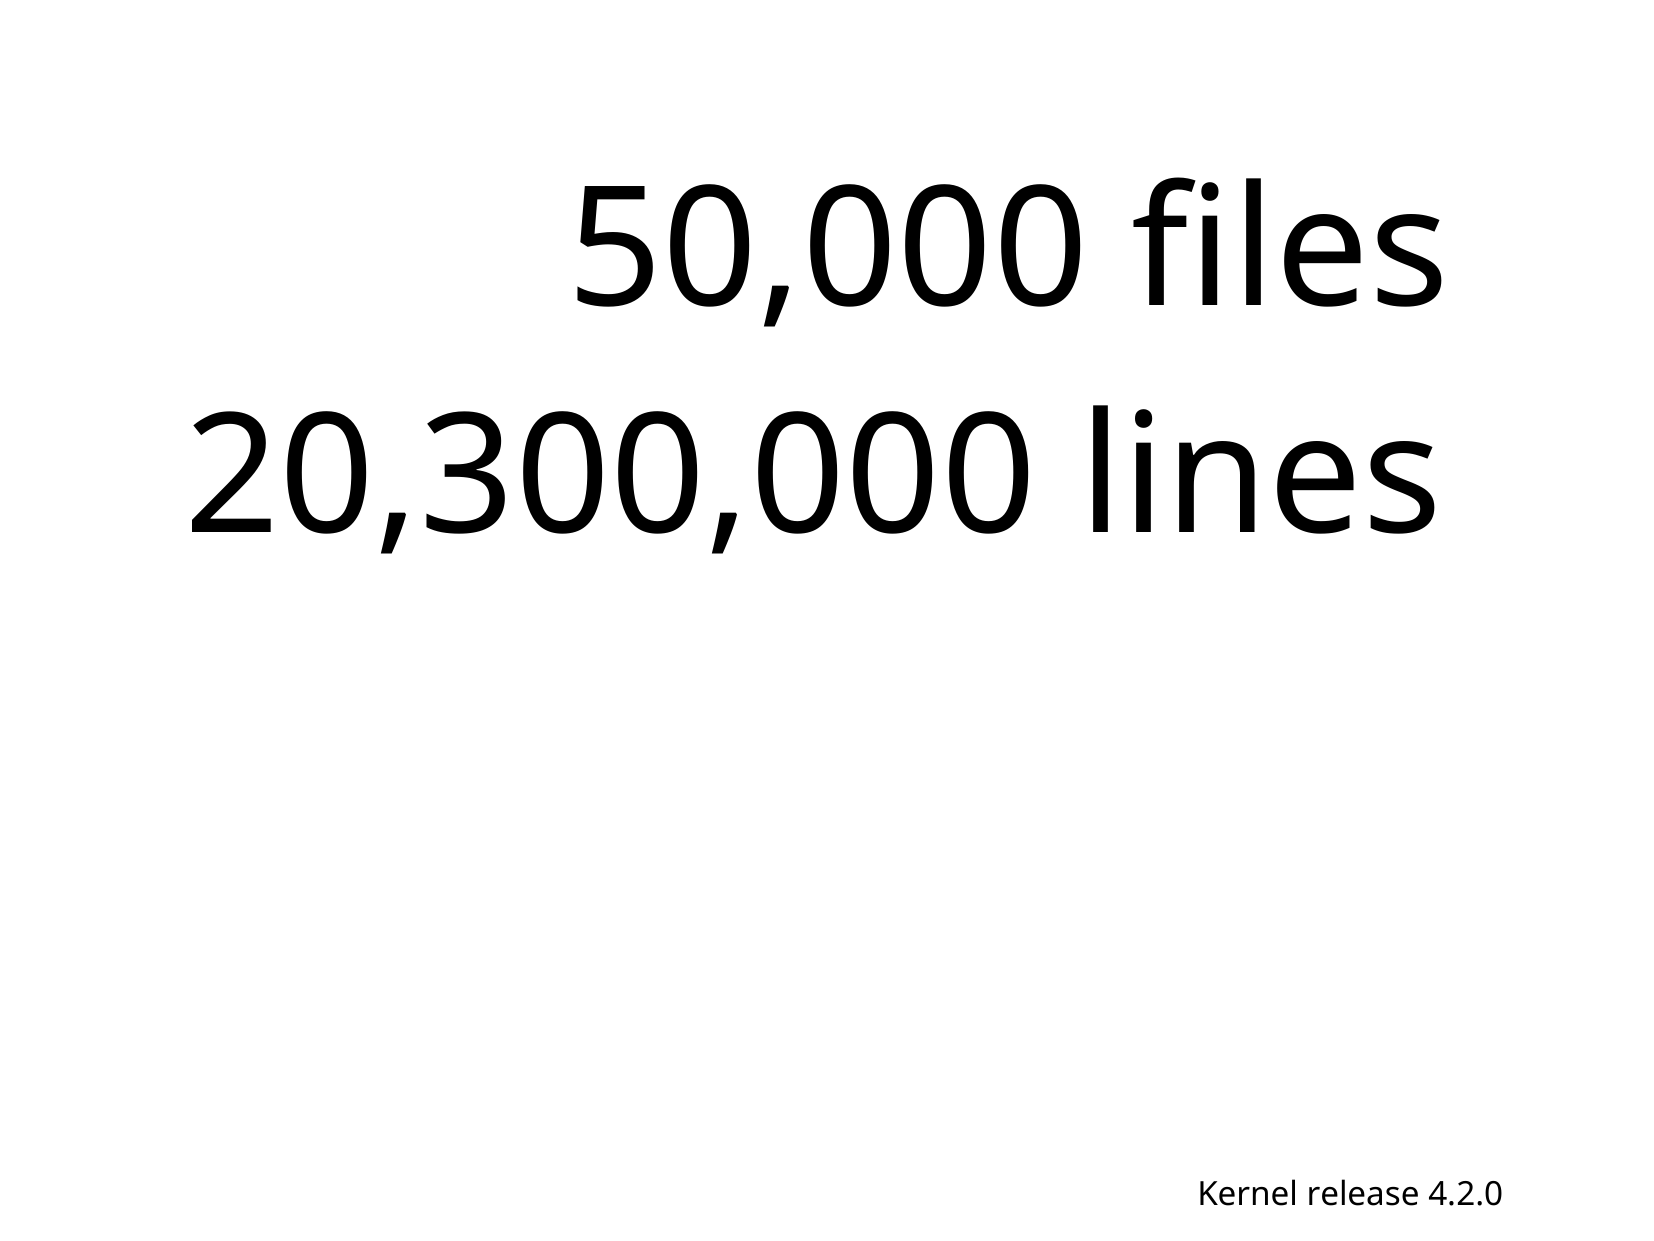

50,000 files
20,300,000 lines
Kernel release 4.2.0